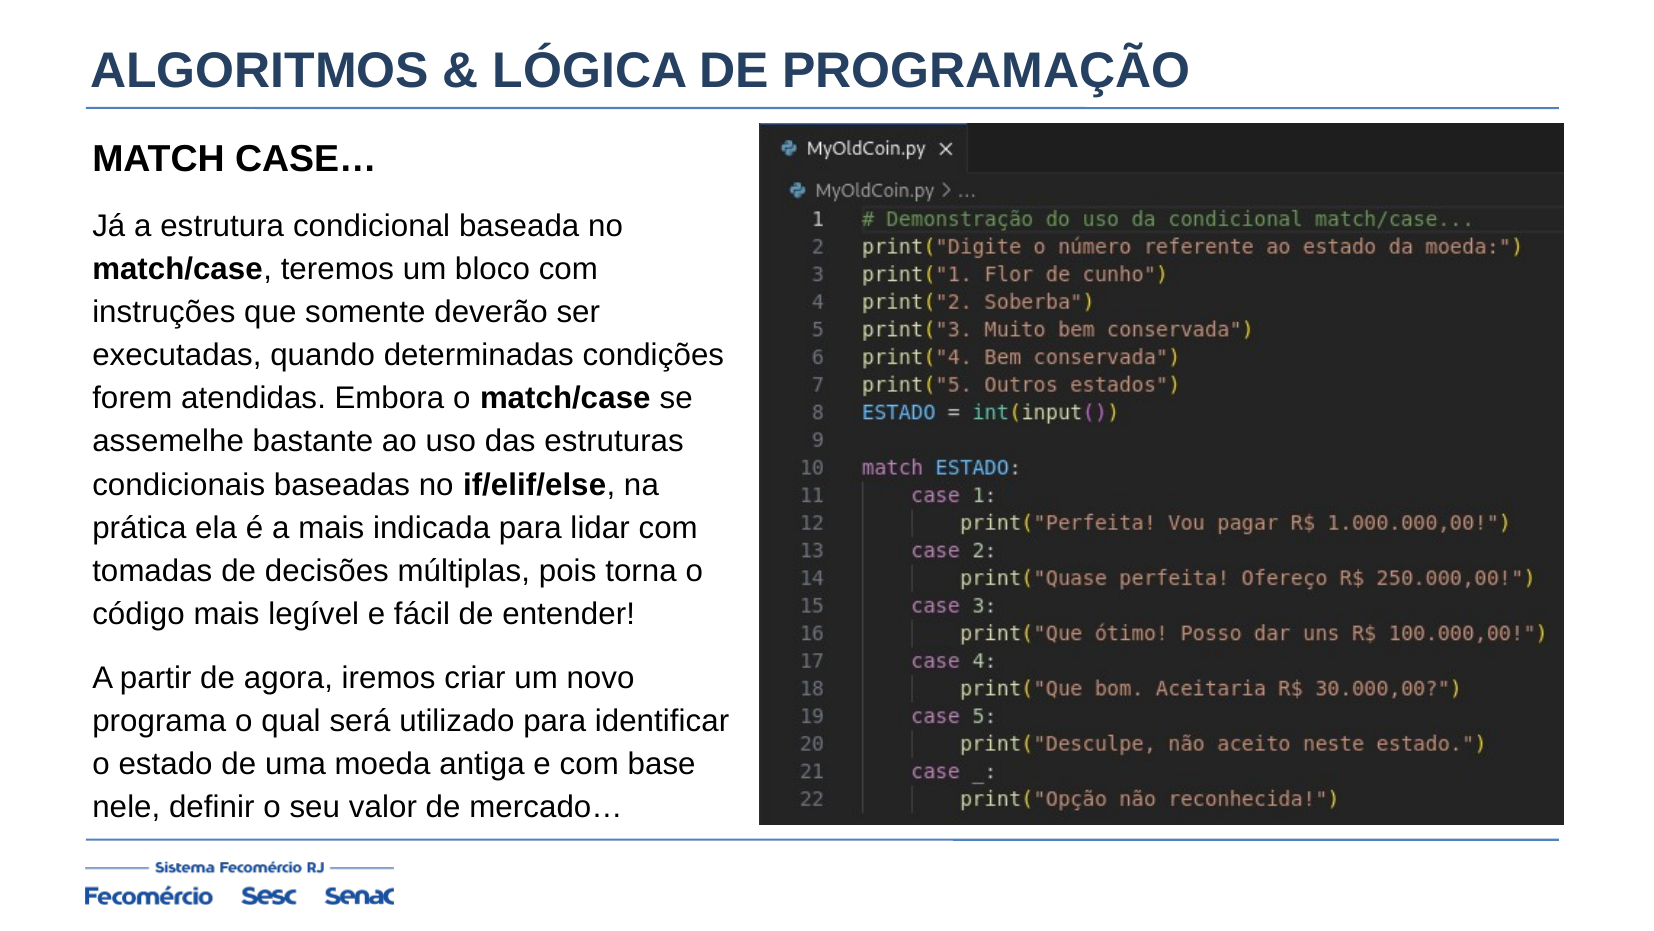

ALGORITMOS & LÓGICA DE PROGRAMAÇÃO
MATCH CASE…
Já a estrutura condicional baseada no match/case, teremos um bloco com instruções que somente deverão ser executadas, quando determinadas condições forem atendidas. Embora o match/case se assemelhe bastante ao uso das estruturas condicionais baseadas no if/elif/else, na prática ela é a mais indicada para lidar com tomadas de decisões múltiplas, pois torna o código mais legível e fácil de entender!
A partir de agora, iremos criar um novo programa o qual será utilizado para identificar o estado de uma moeda antiga e com base nele, definir o seu valor de mercado…